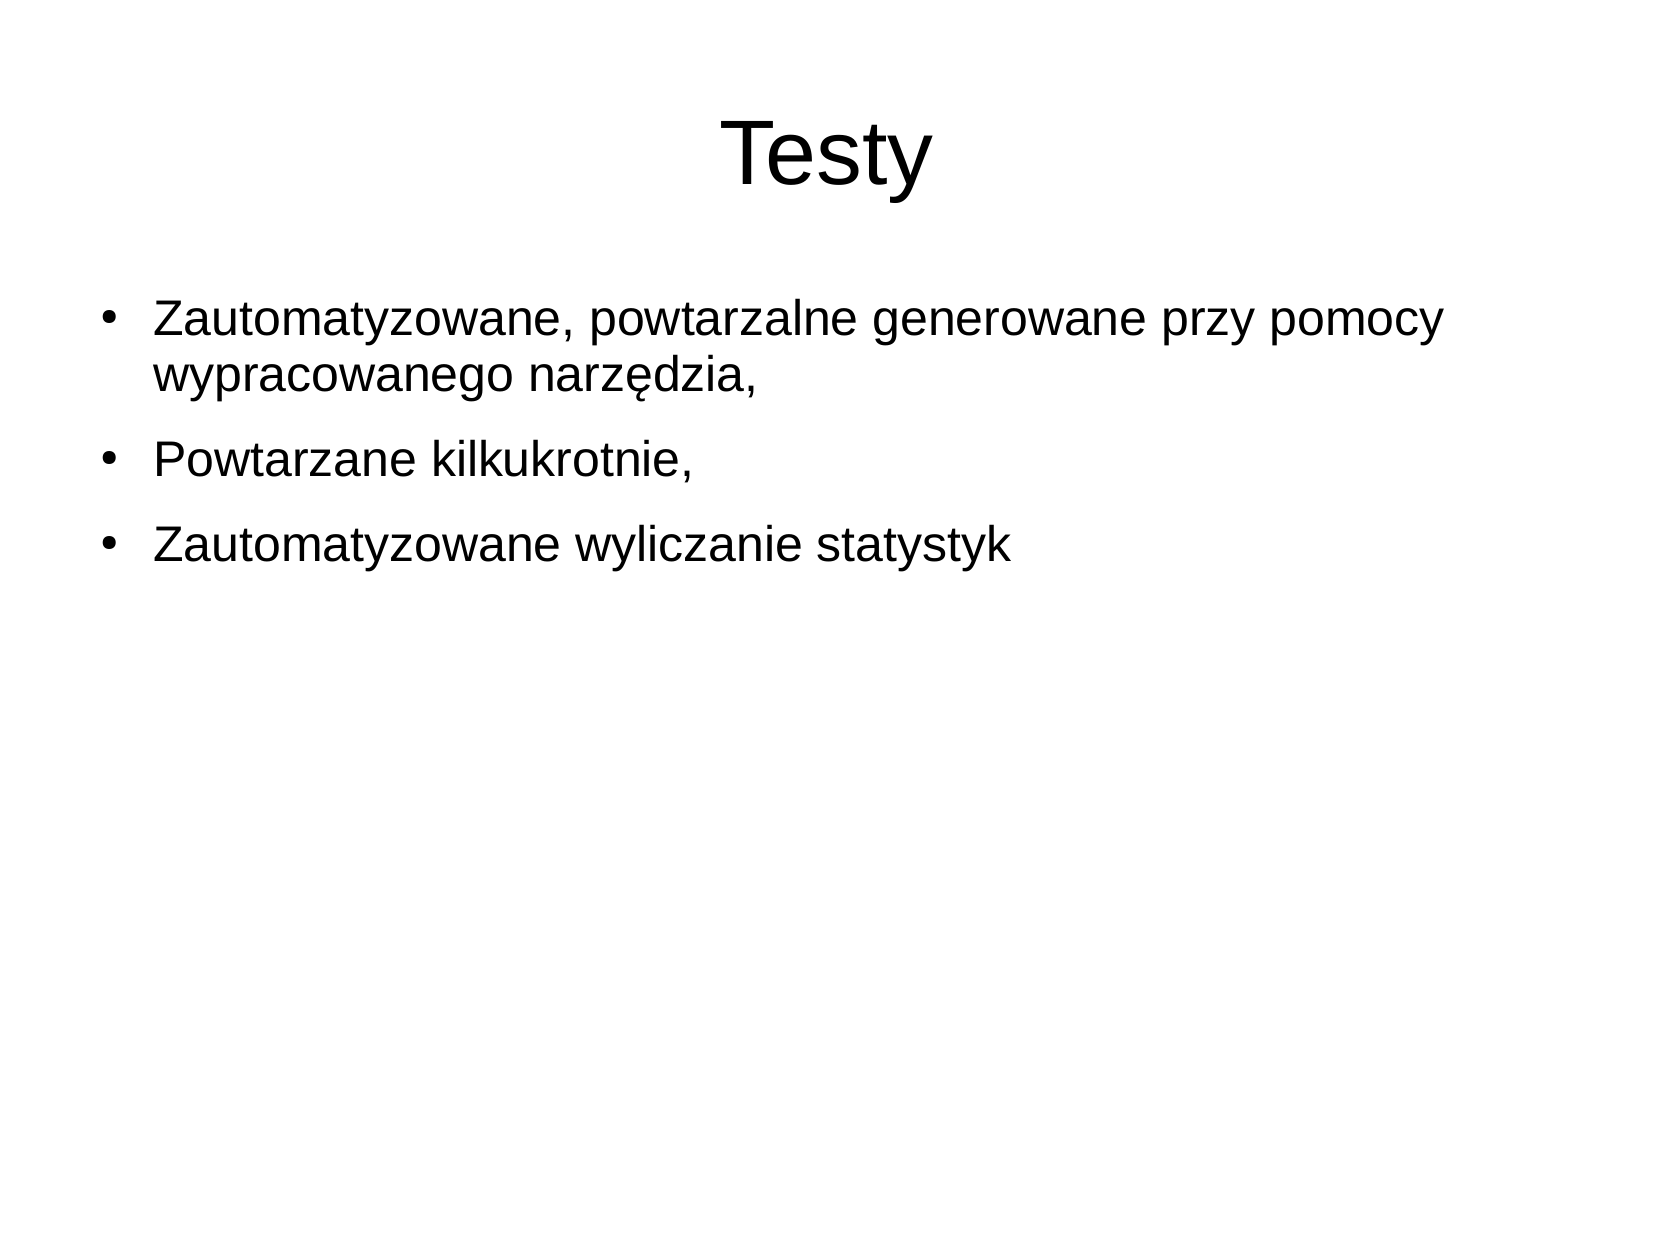

# Testy
Zautomatyzowane, powtarzalne generowane przy pomocy wypracowanego narzędzia,
Powtarzane kilkukrotnie,
Zautomatyzowane wyliczanie statystyk